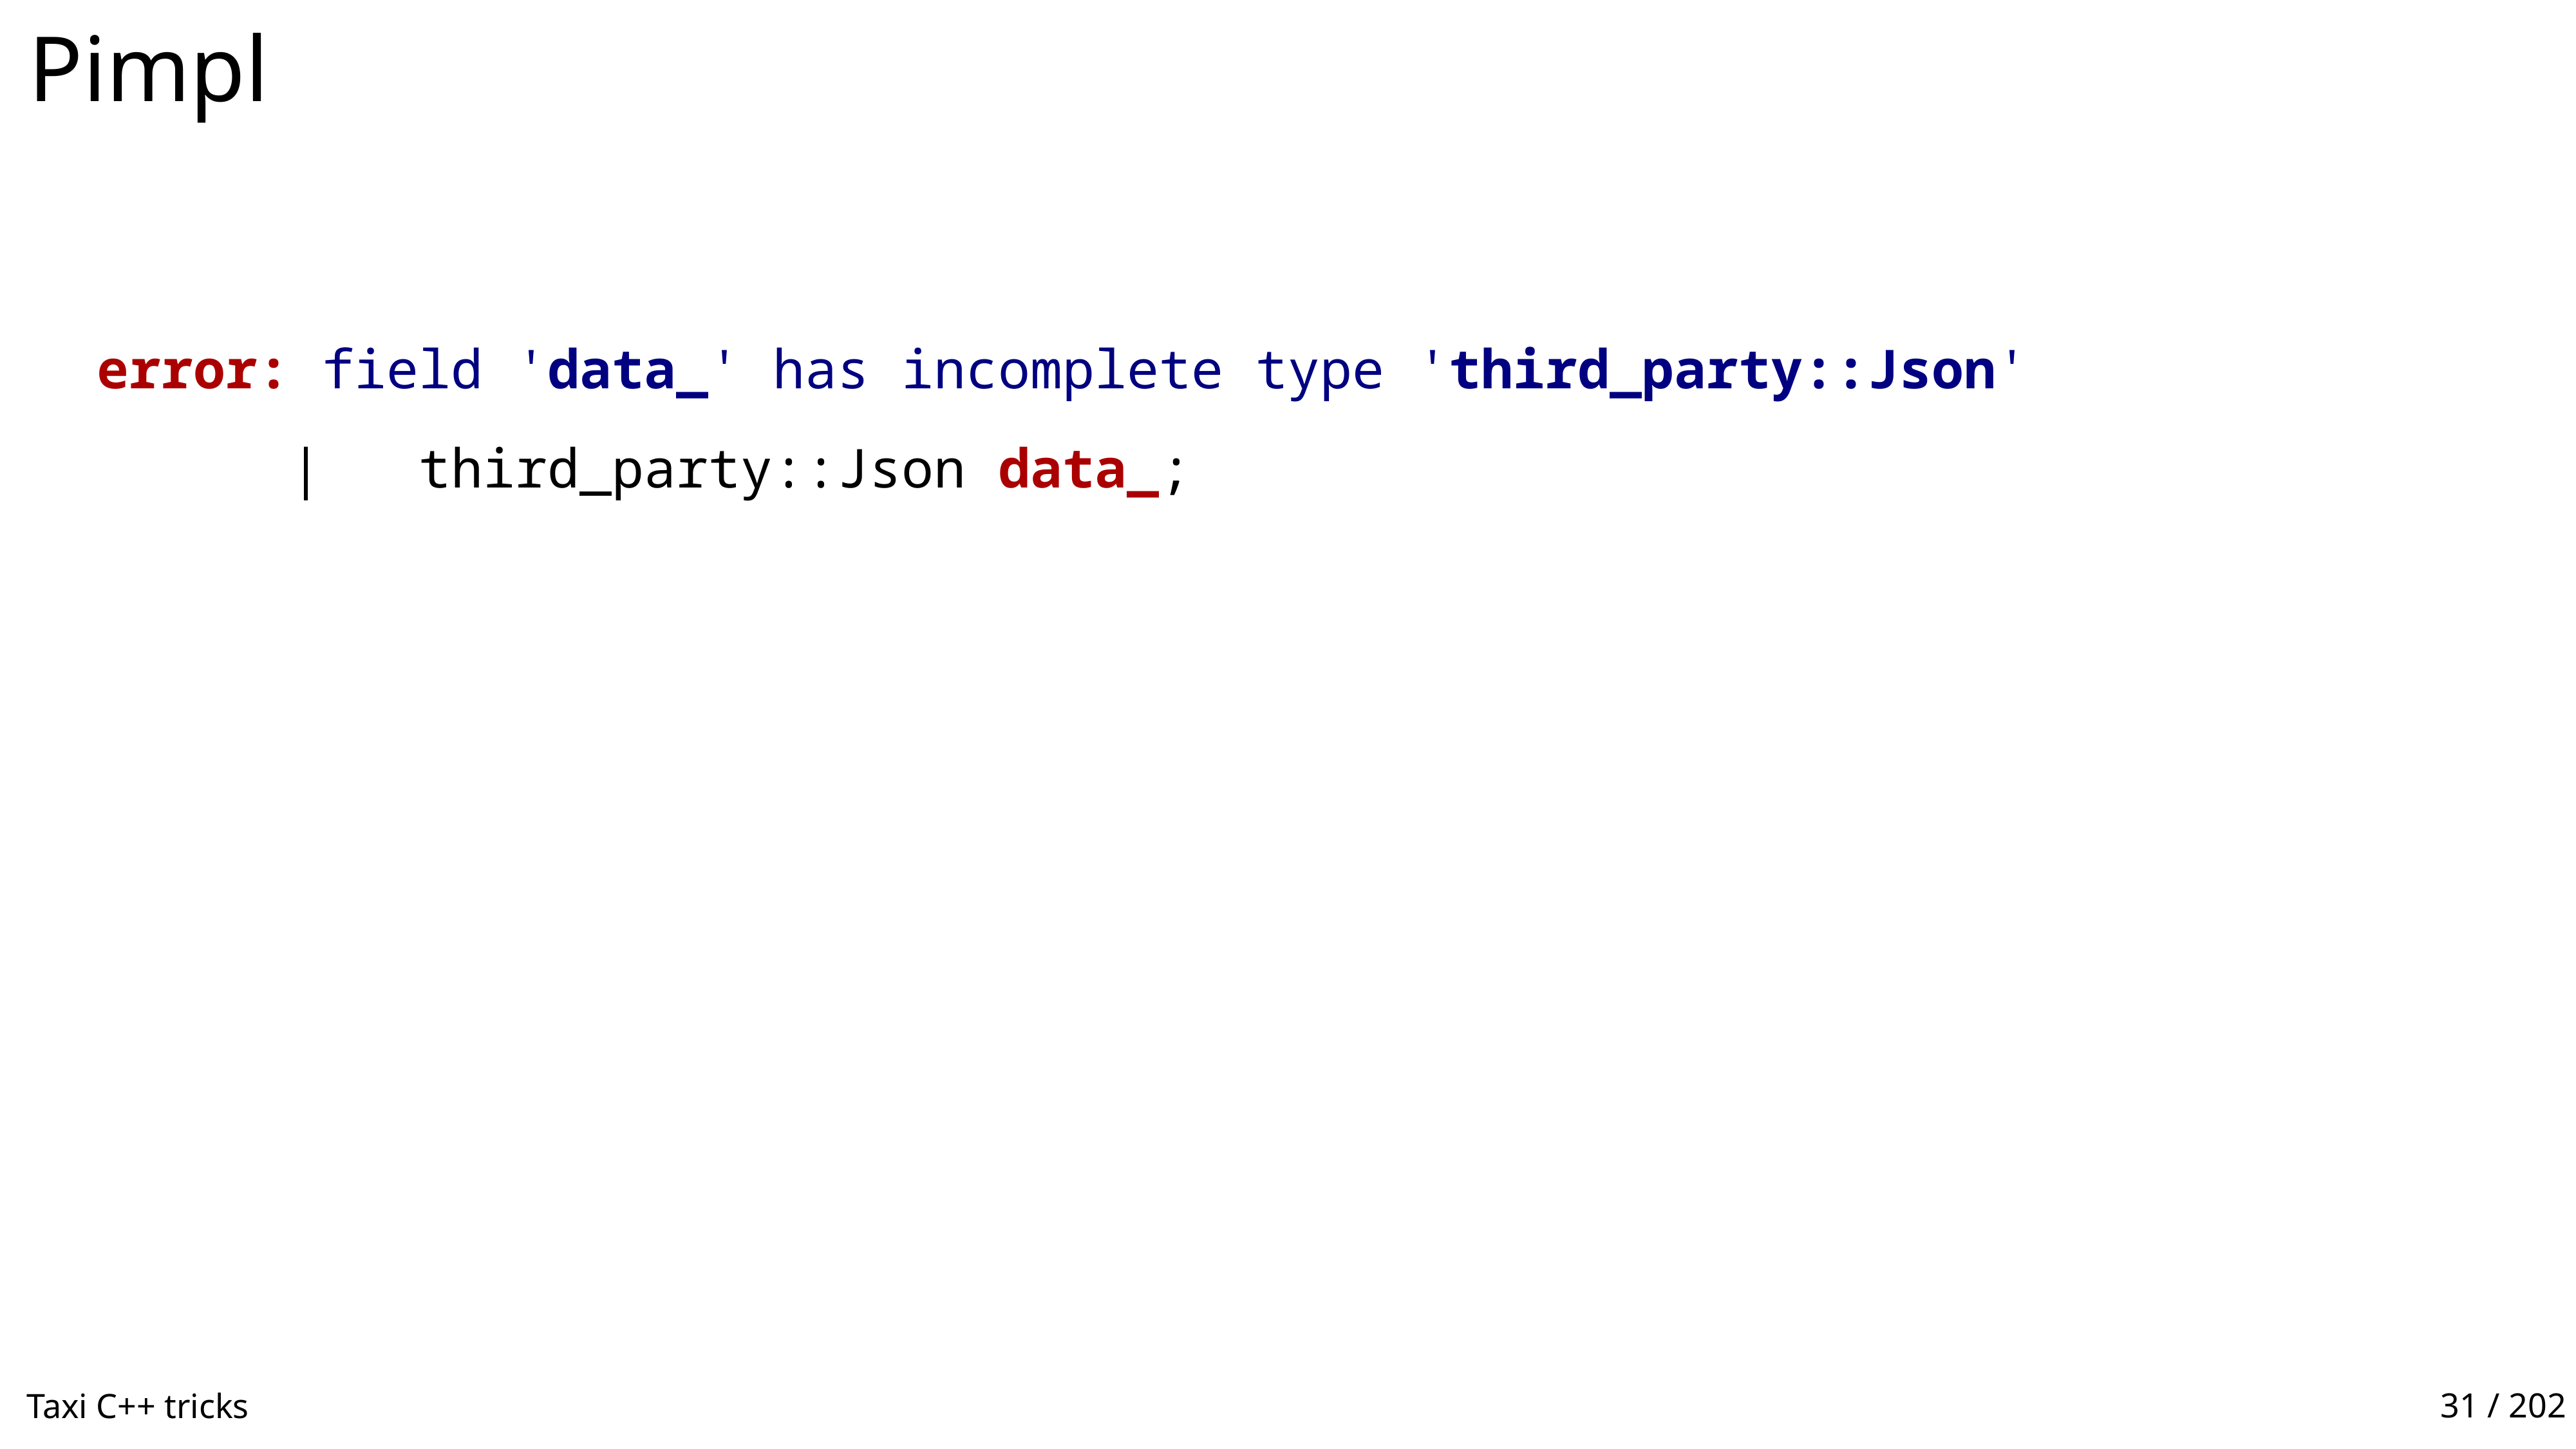

# Pimpl
error: field 'data_' has incomplete type 'third_party::Json'
 | third_party::Json data_;
Taxi C++ tricks